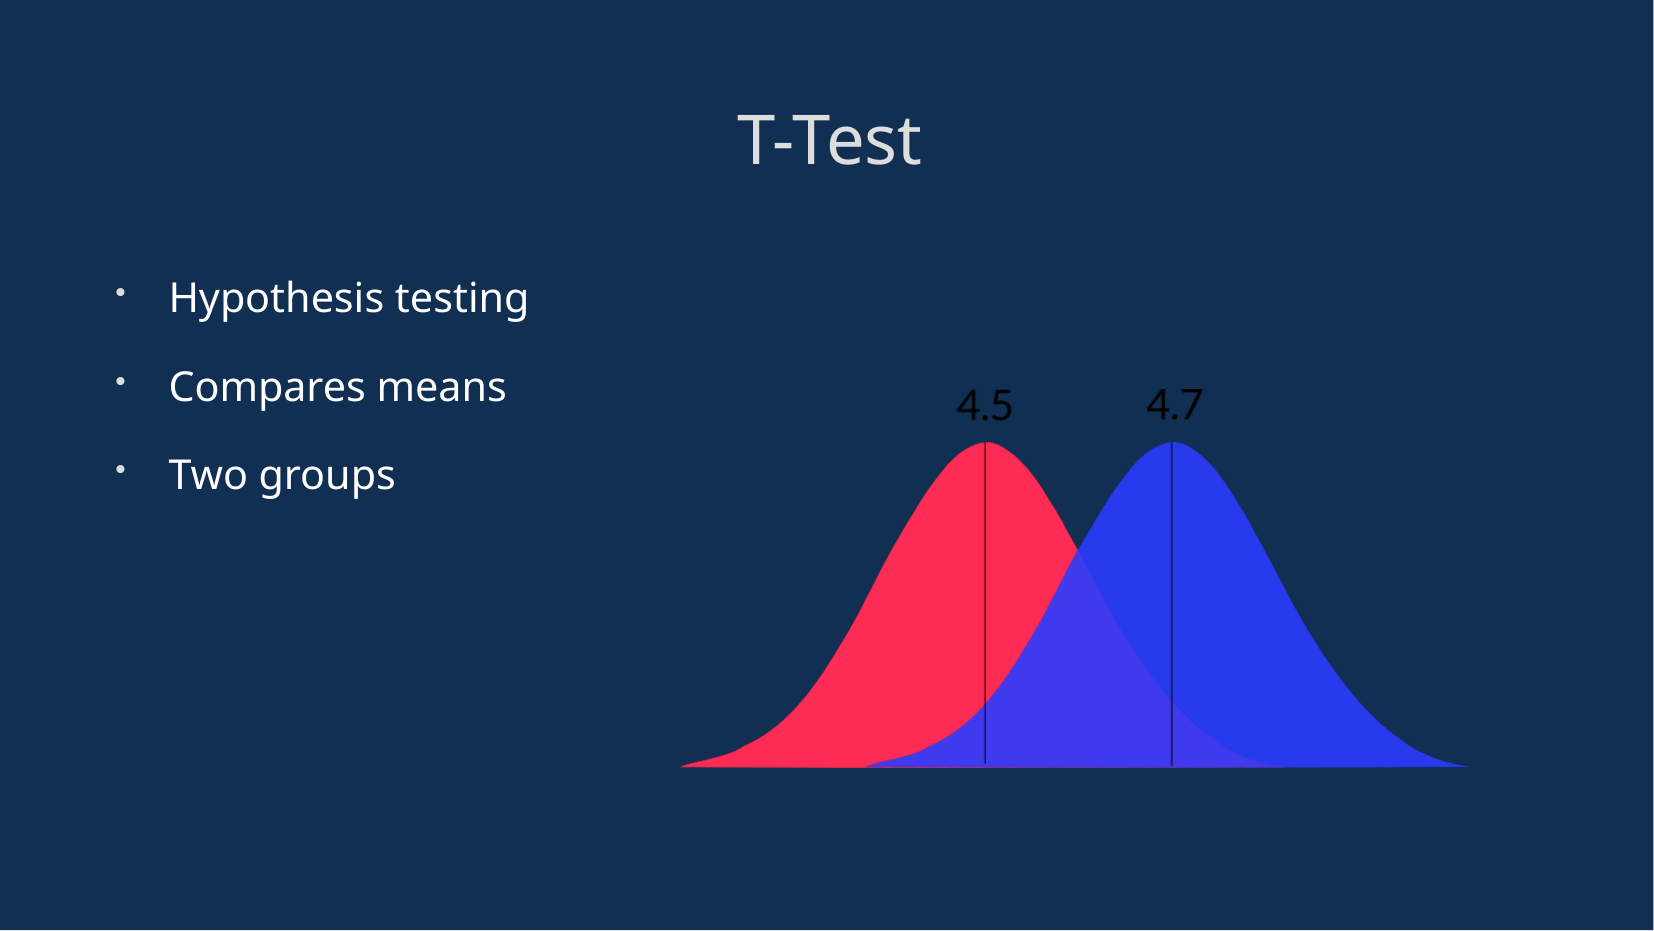

# T-Test
Hypothesis testing
Compares means
Two groups